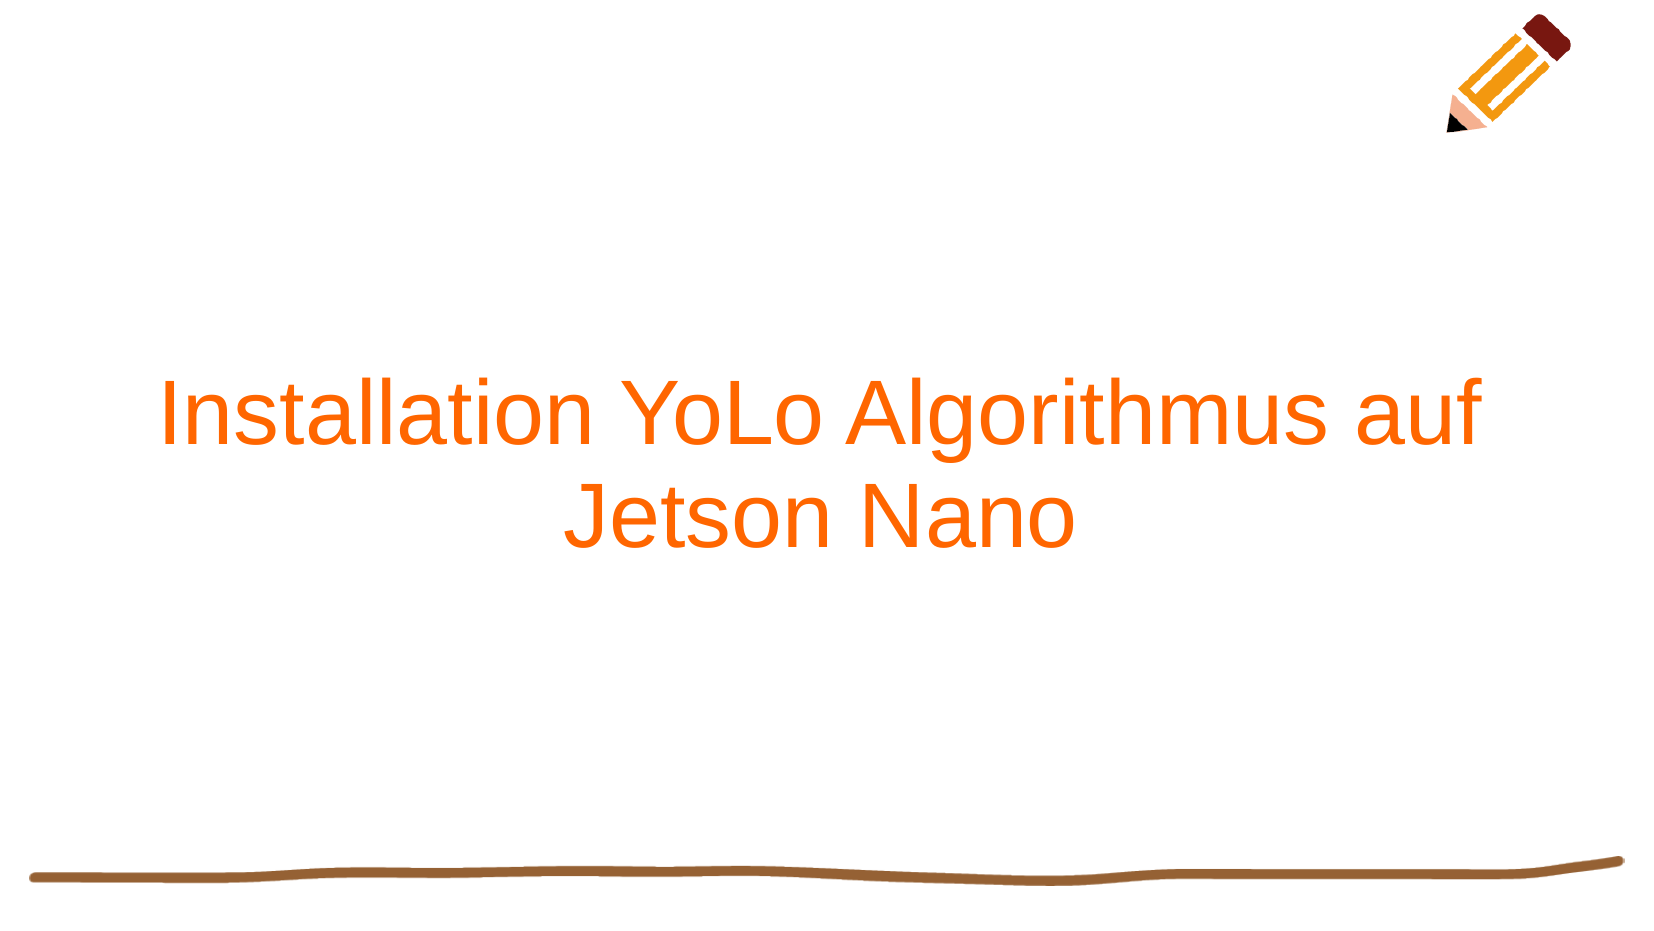

# Installation YoLo Algorithmus auf Jetson Nano